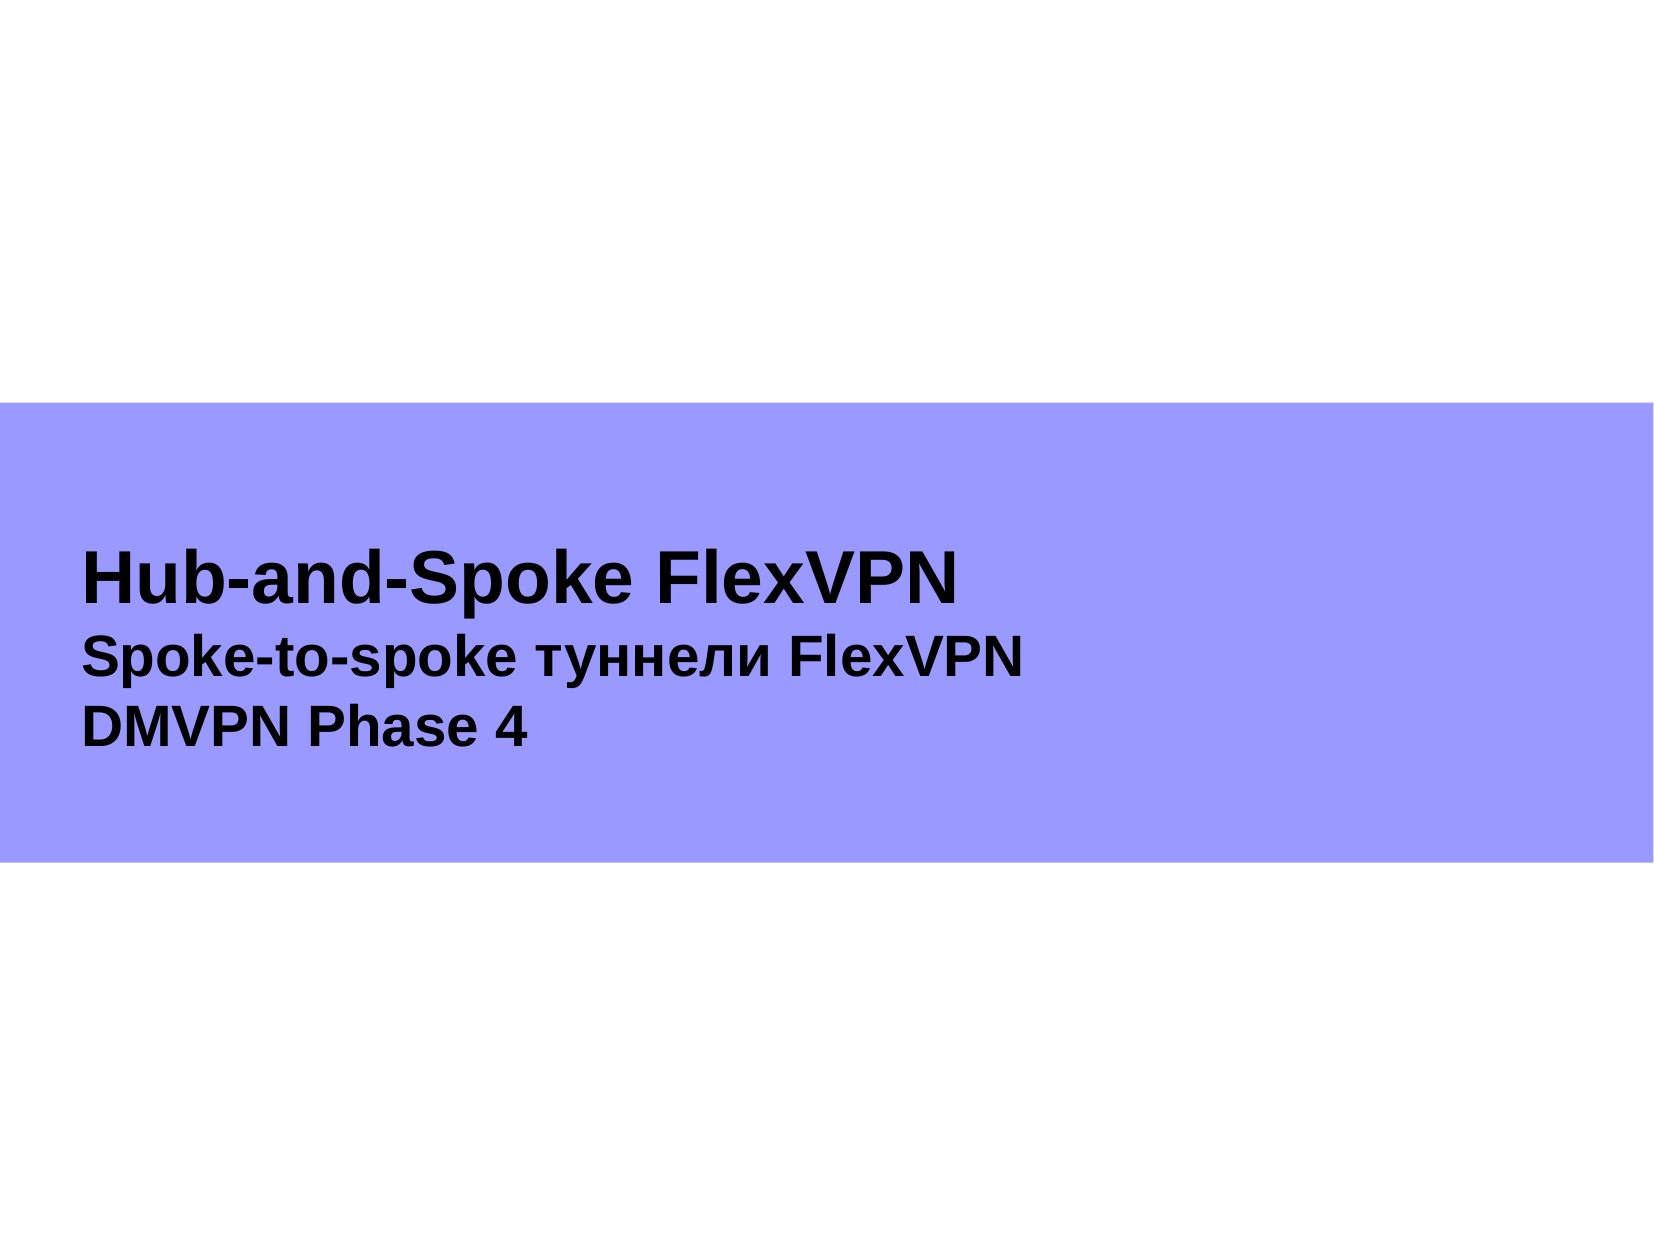

Hub-and-Spoke FlexVPN
Spoke-to-spoke туннели FlexVPN
DMVPN Phase 4